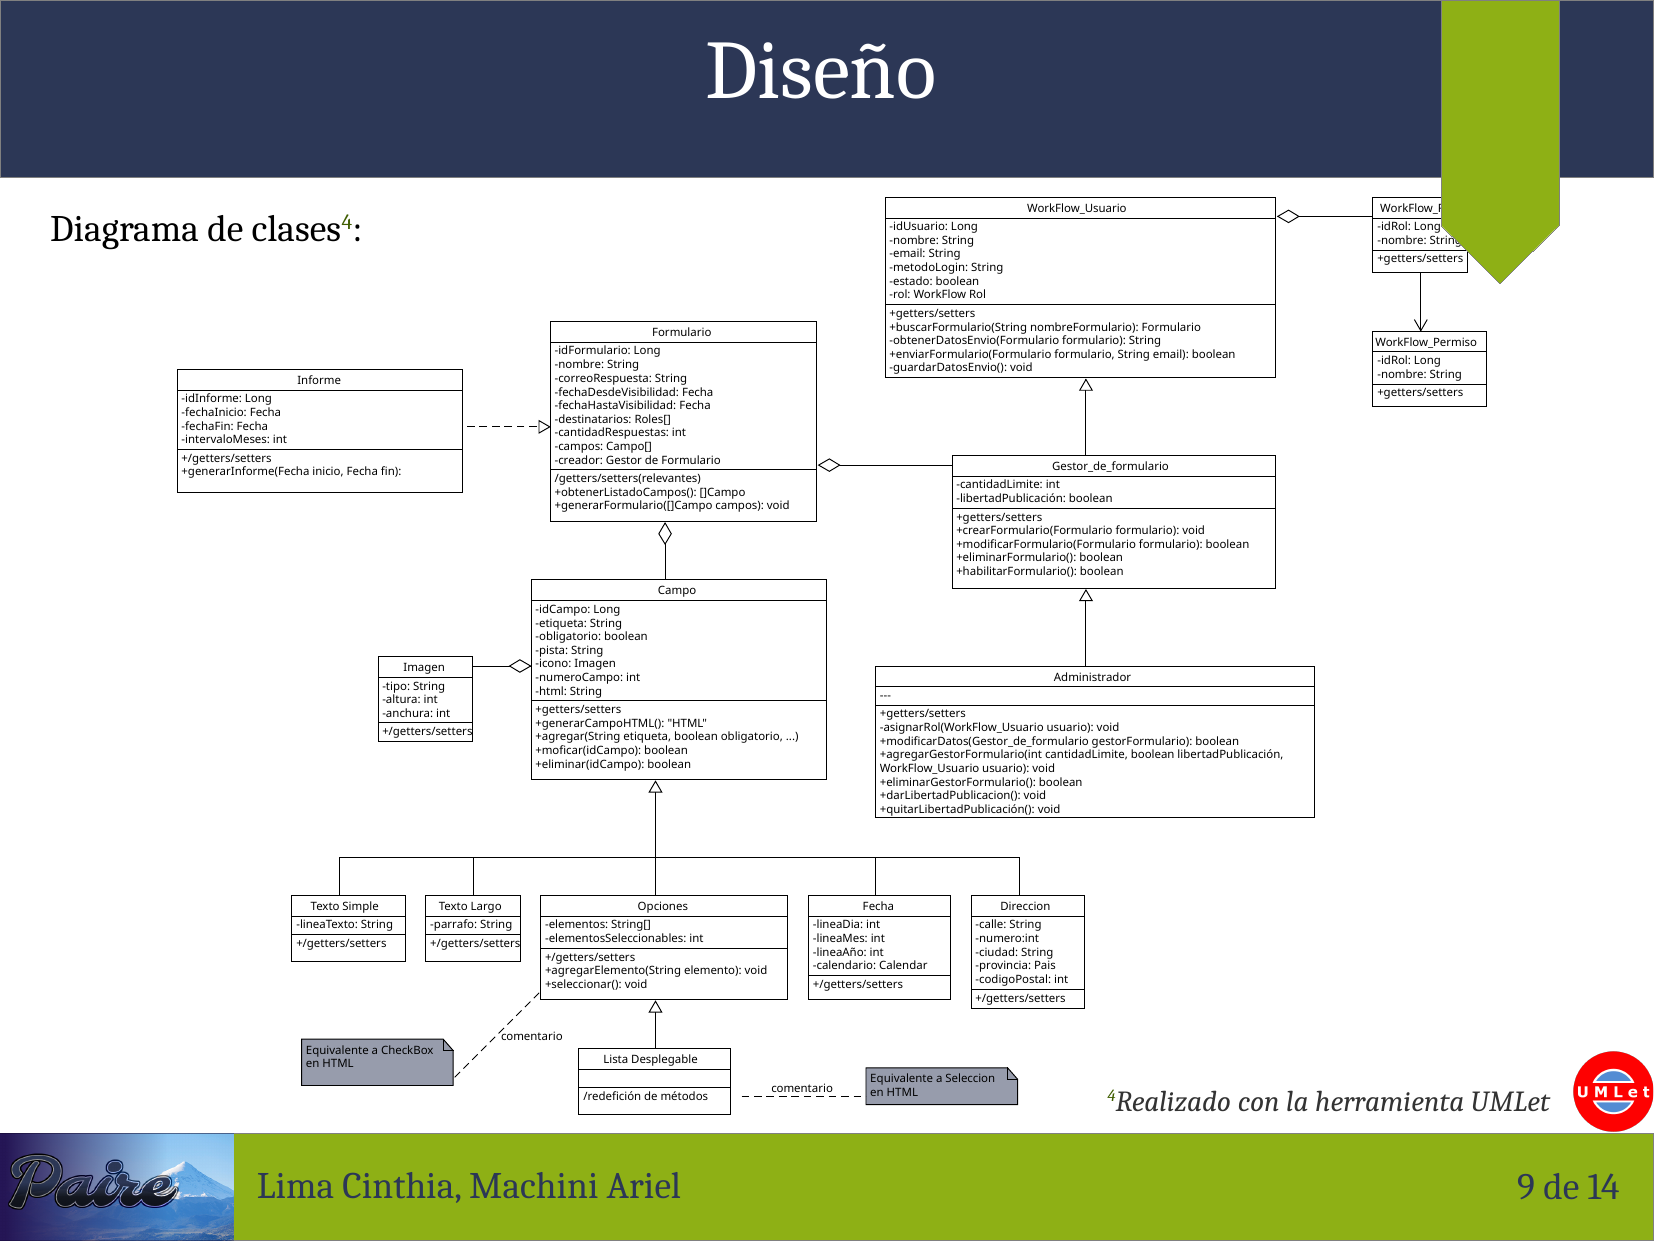

Diseño
Diagrama de clases4:
4Realizado con la herramienta UMLet
Lima Cinthia, Machini Ariel
 de 14